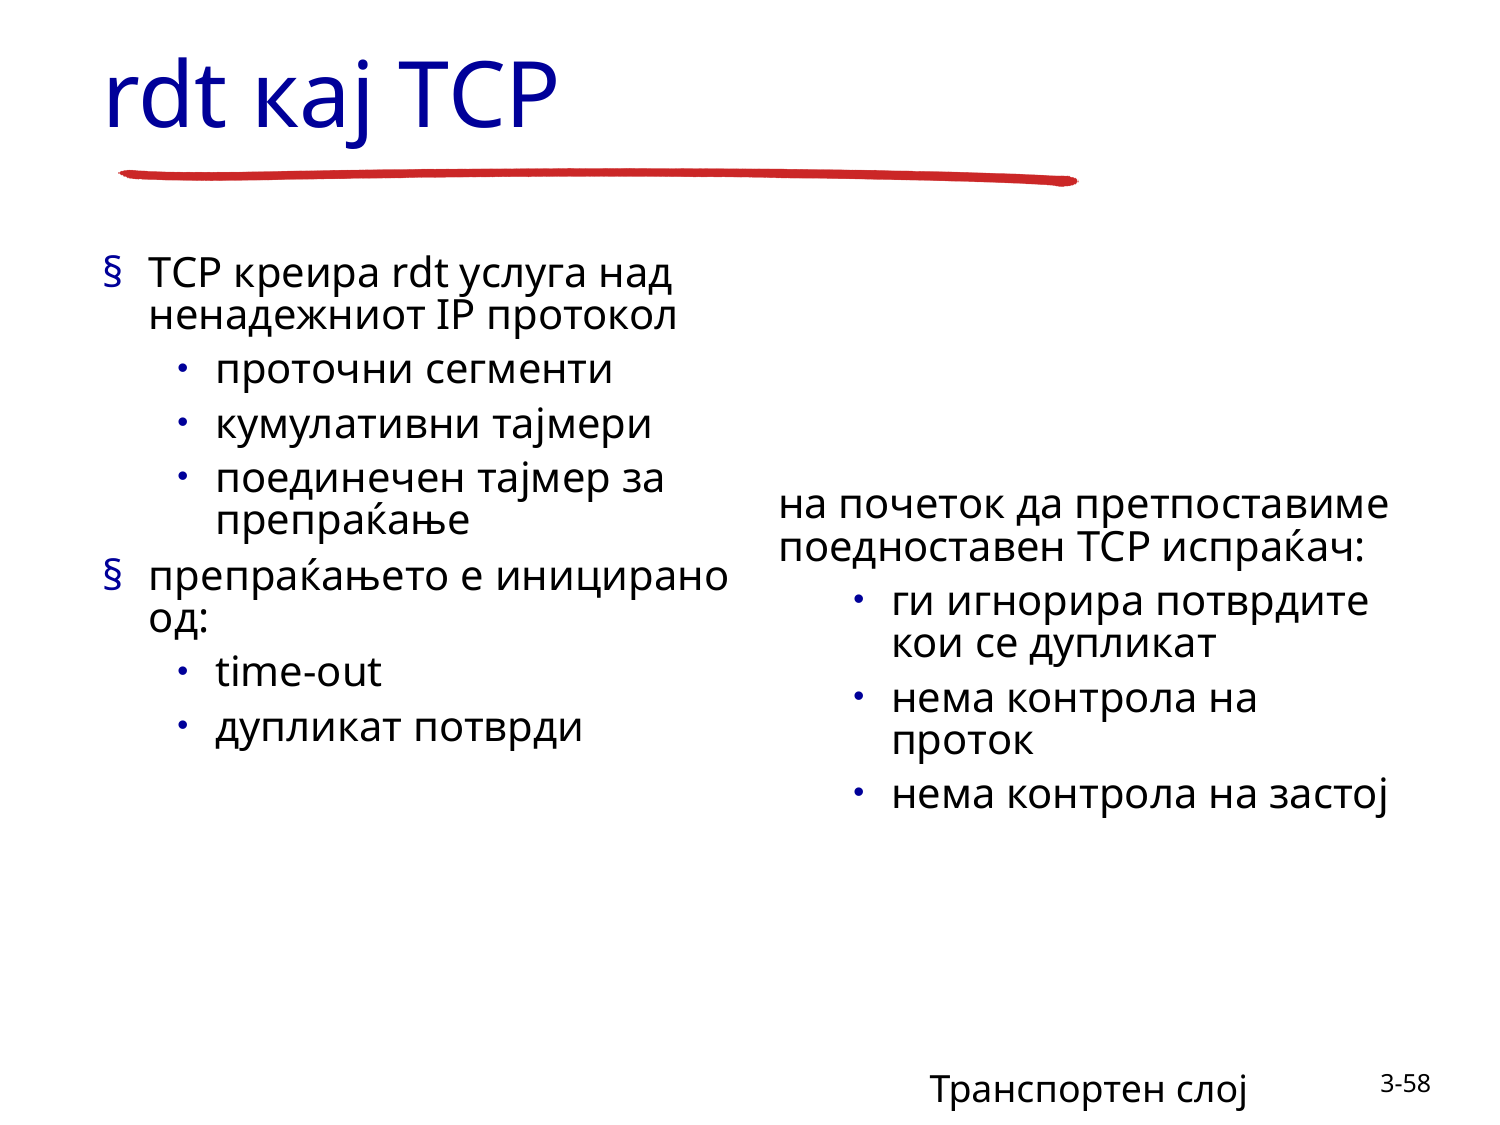

# rdt кај TCP
TCP креира rdt услуга над ненадежниот IP протокол
проточни сегменти
кумулативни тајмери
поединечен тајмер за препраќање
препраќањето е иницирано од:
time-out
дупликат потврди
на почеток да претпоставиме поедноставен TCP испраќач:
ги игнорира потврдите кои се дупликат
нема контрола на проток
нема контрола на застој
Транспортен слој